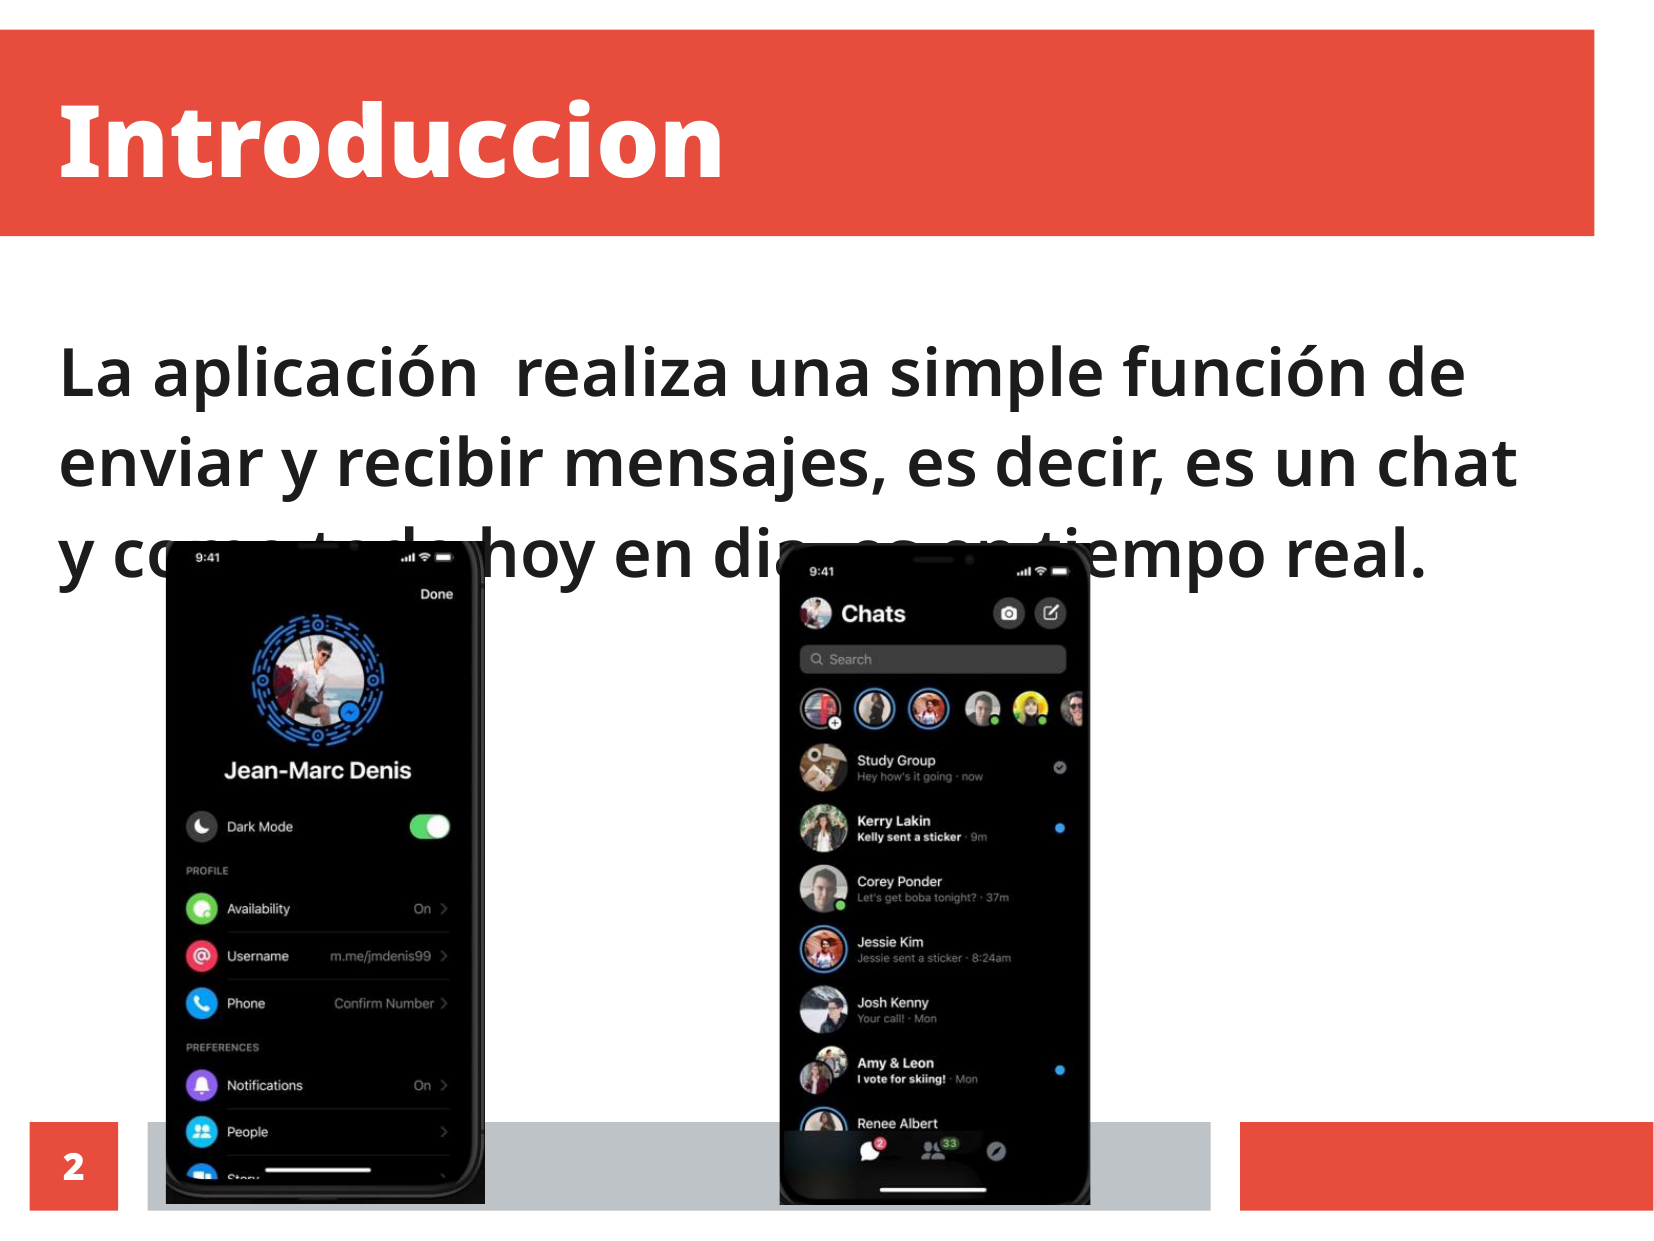

# Introduccion
La aplicación realiza una simple función de enviar y recibir mensajes, es decir, es un chat y como todo hoy en dia, es en tiempo real.
2